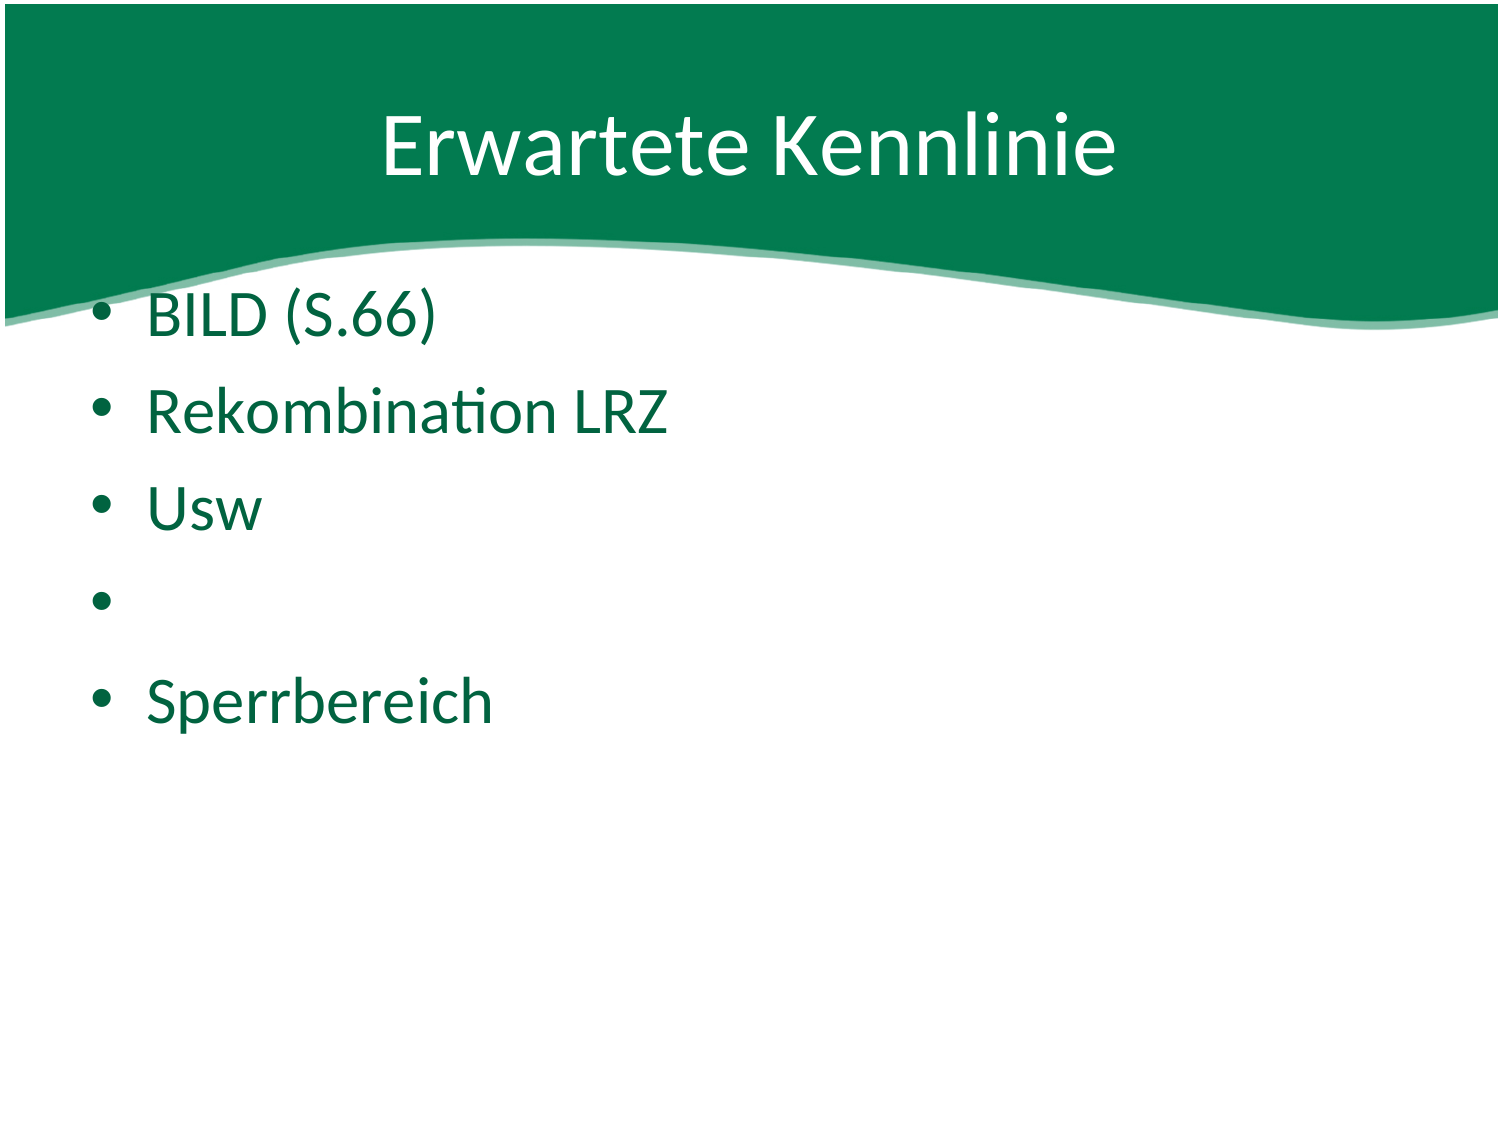

# Erwartete Kennlinie
BILD (S.66)
Rekombination LRZ
Usw
Sperrbereich